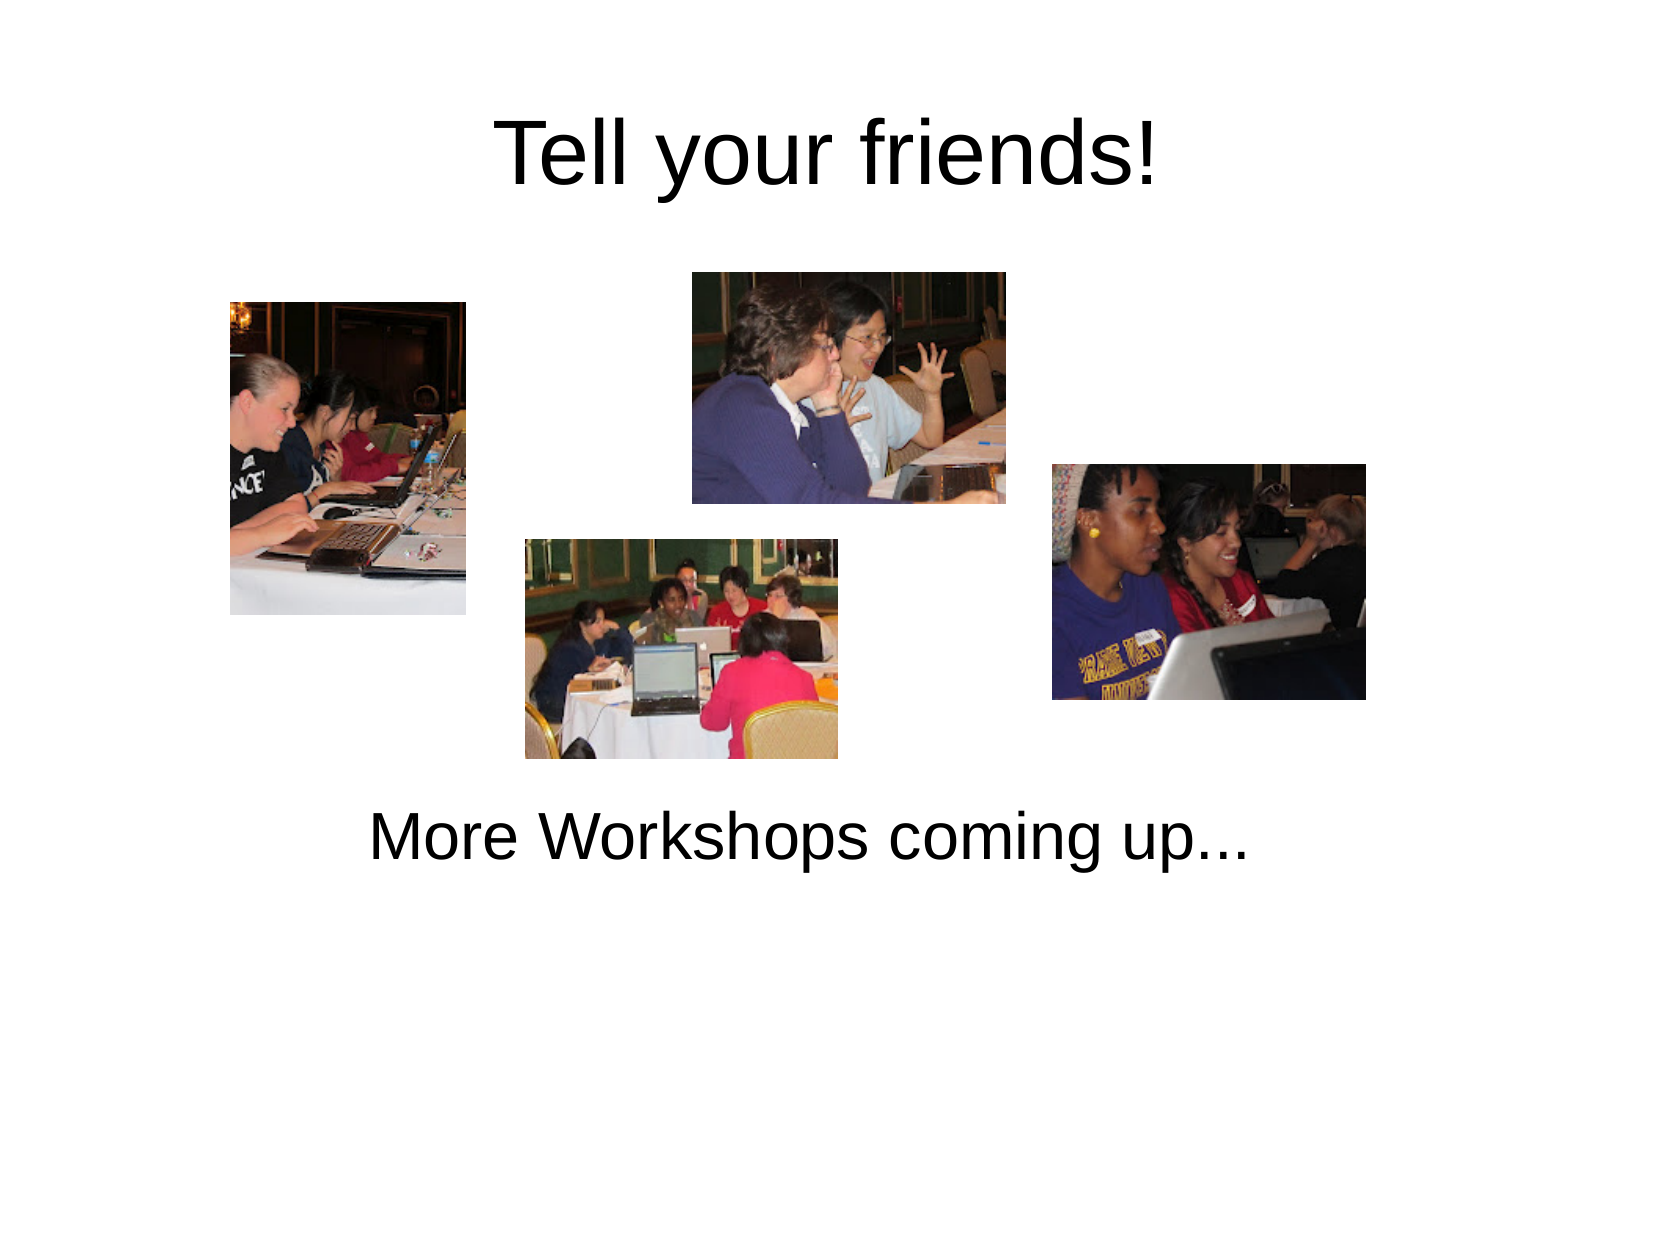

# Tell your friends!
More Workshops coming up...